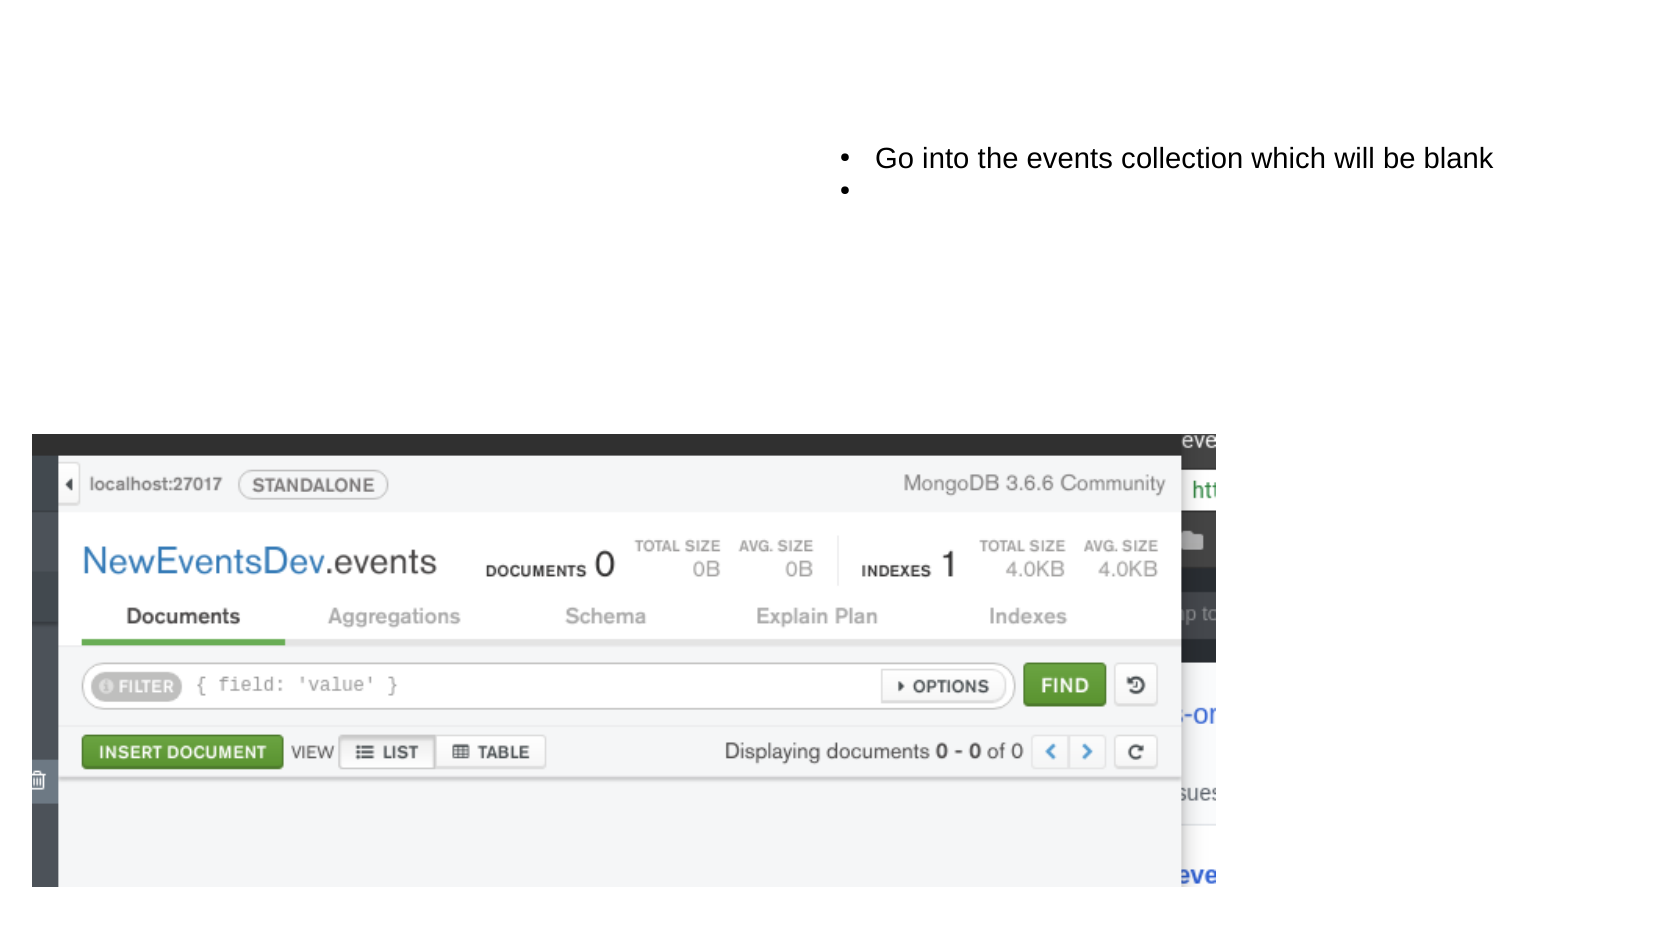

Go into the events collection which will be blank